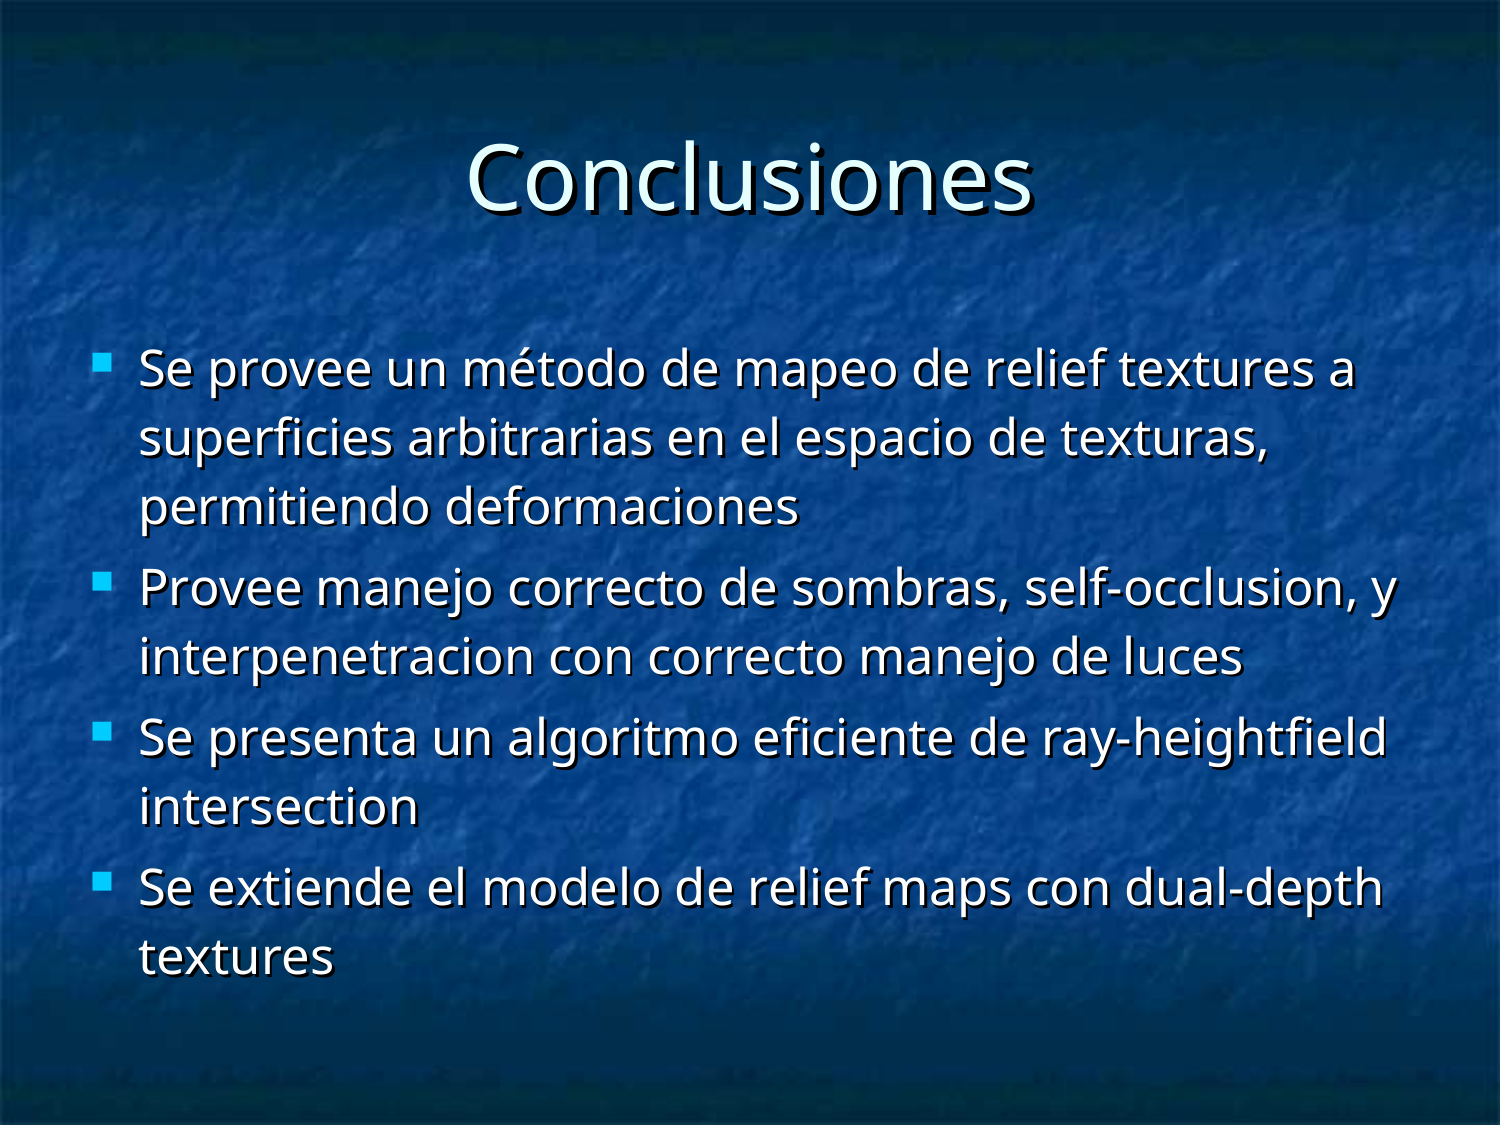

# Conclusiones
Se provee un método de mapeo de relief textures a superficies arbitrarias en el espacio de texturas, permitiendo deformaciones
Provee manejo correcto de sombras, self-occlusion, y interpenetracion con correcto manejo de luces
Se presenta un algoritmo eficiente de ray-heightfield intersection
Se extiende el modelo de relief maps con dual-depth textures